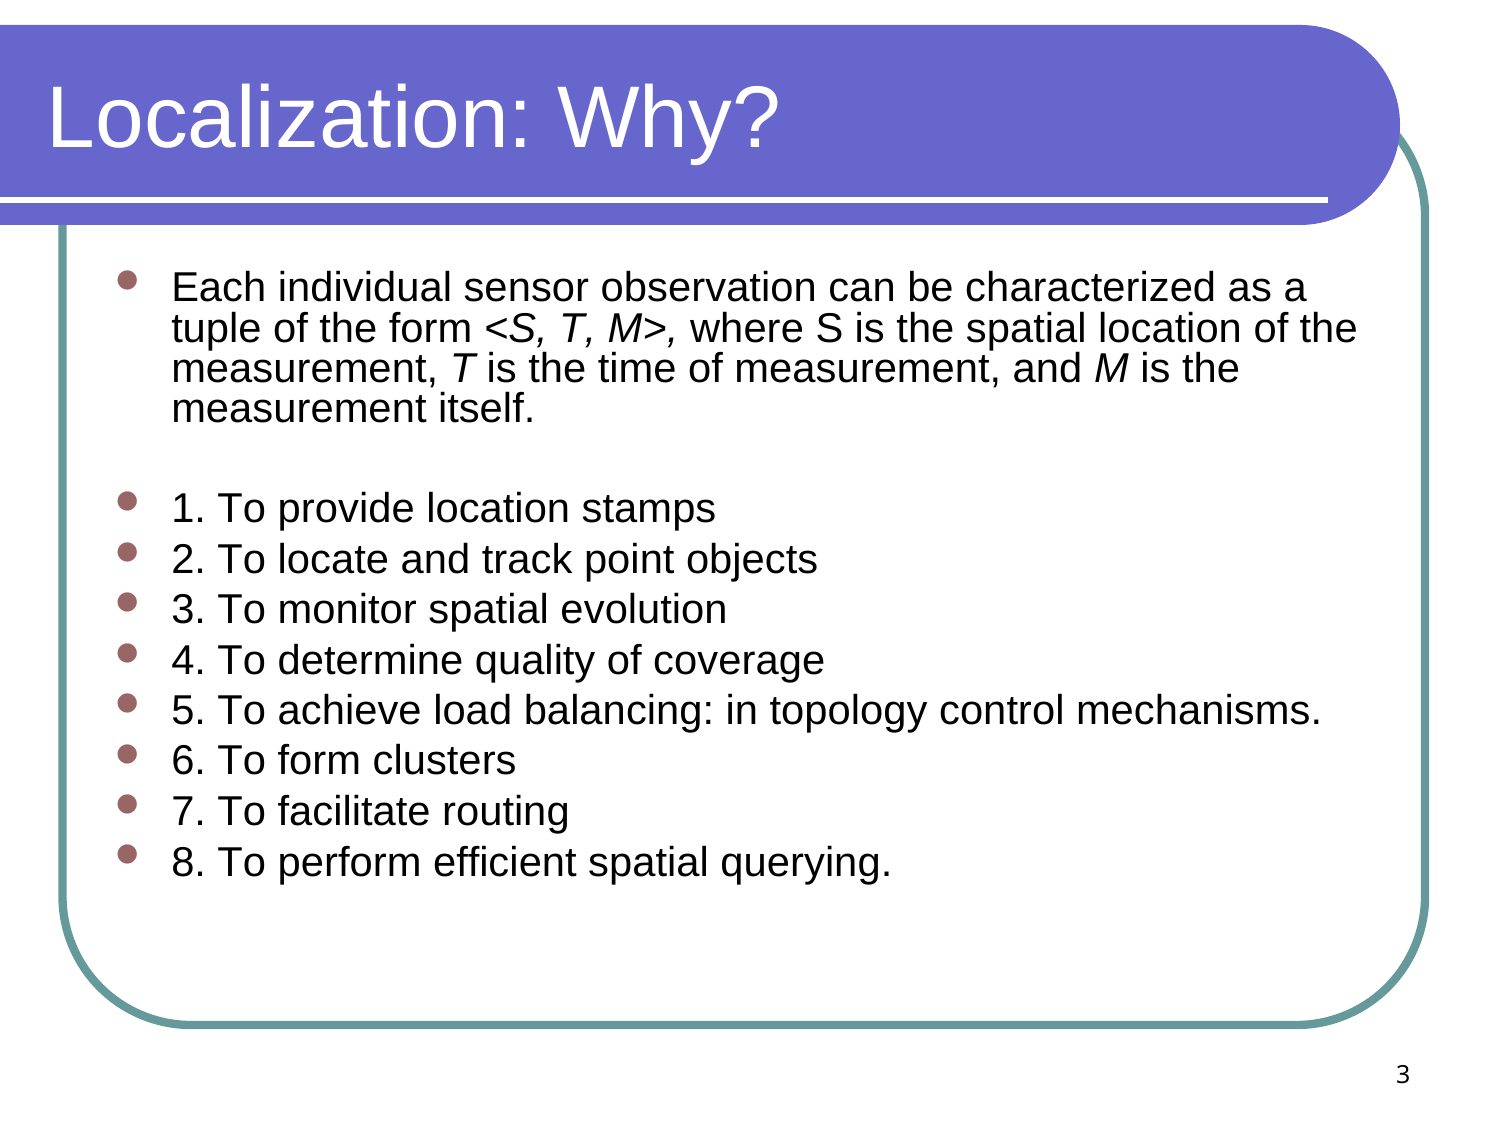

# Localization: Why?
Each individual sensor observation can be characterized as a tuple of the form <S, T, M>, where S is the spatial location of the measurement, T is the time of measurement, and M is the measurement itself.
1. To provide location stamps
2. To locate and track point objects
3. To monitor spatial evolution
4. To determine quality of coverage
5. To achieve load balancing: in topology control mechanisms.
6. To form clusters
7. To facilitate routing
8. To perform efficient spatial querying.
2